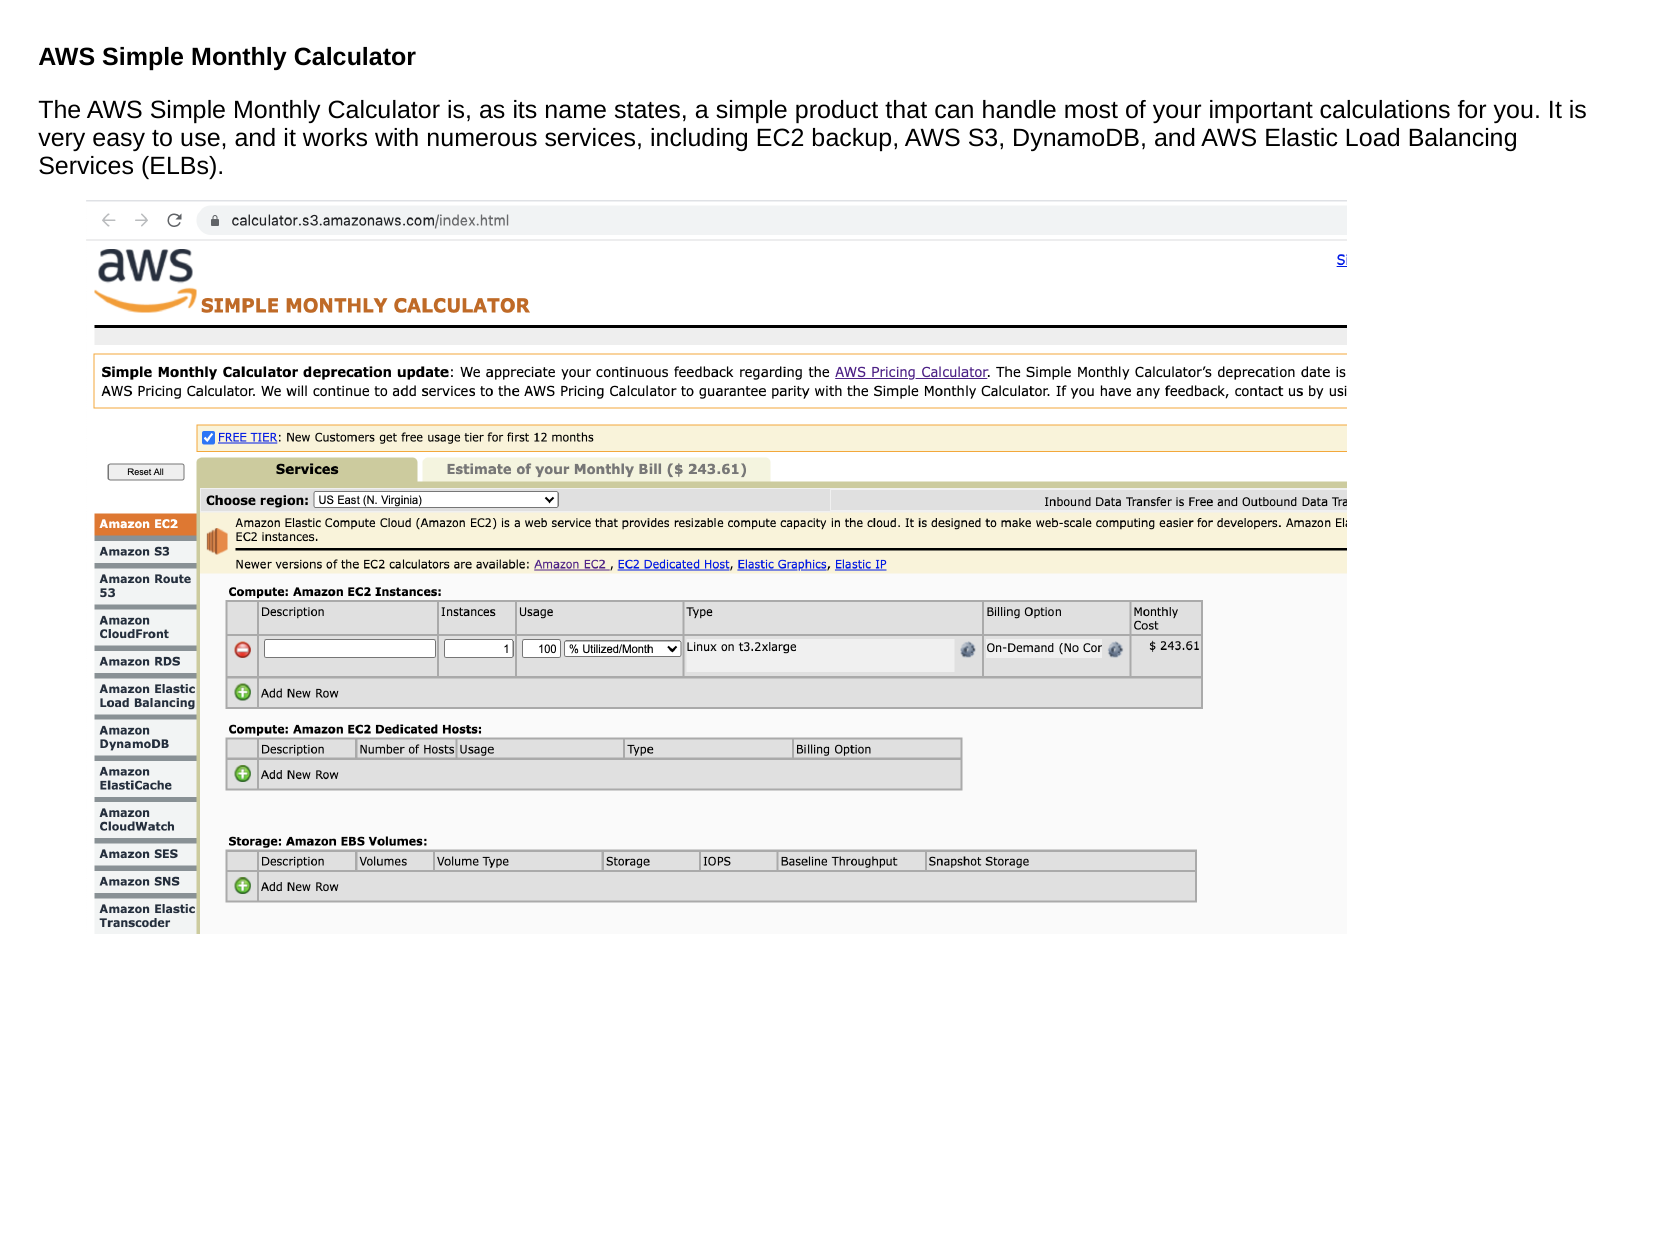

AWS Simple Monthly Calculator
The AWS Simple Monthly Calculator is, as its name states, a simple product that can handle most of your important calculations for you. It is very easy to use, and it works with numerous services, including EC2 backup, AWS S3, DynamoDB, and AWS Elastic Load Balancing Services (ELBs).